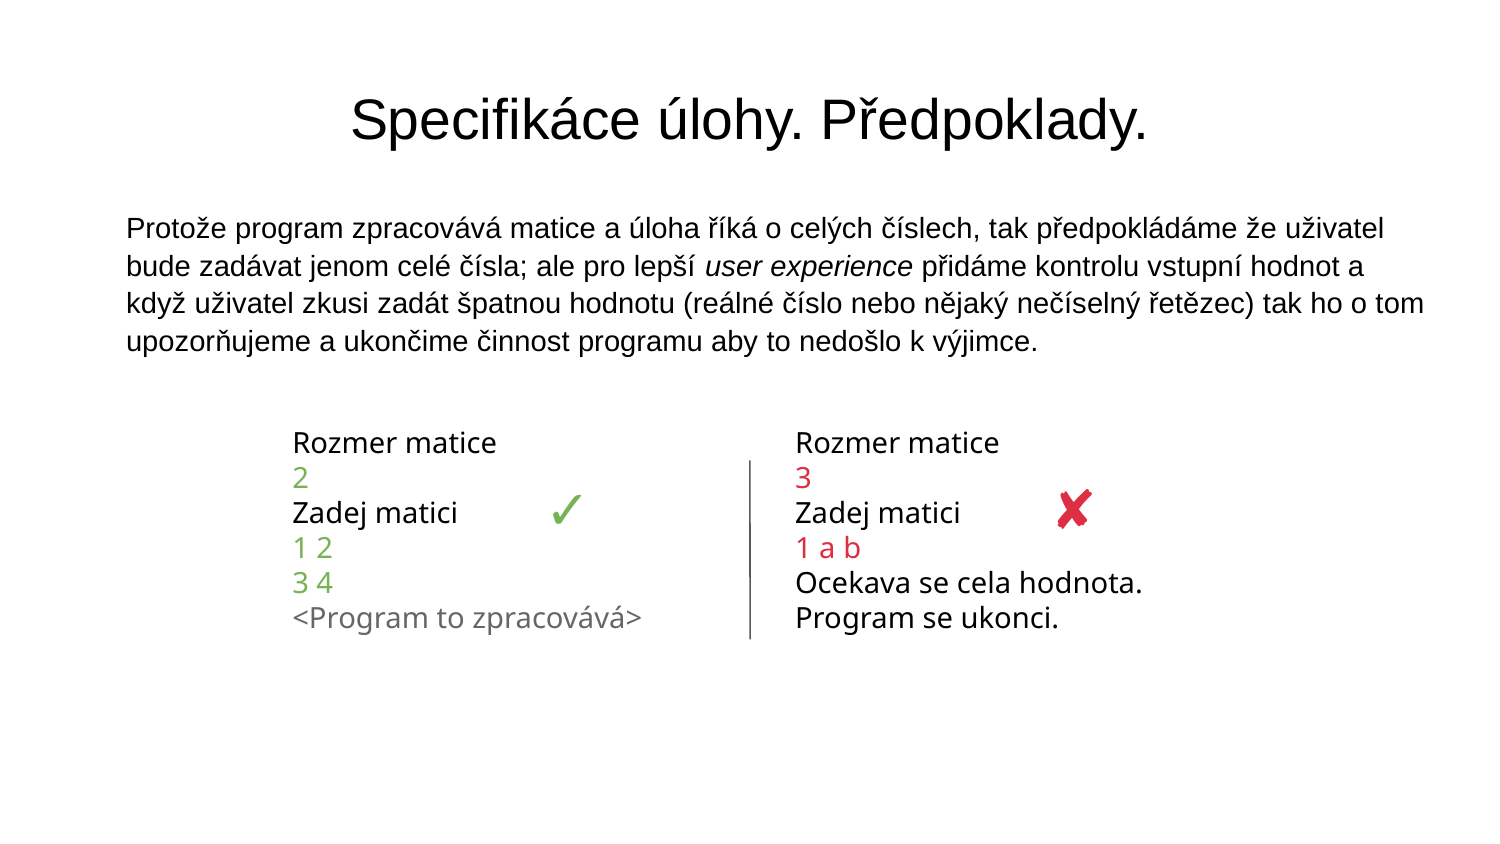

# Specifikáce úlohy. Předpoklady.
Protože program zpracovává matice a úloha říká o celých číslech, tak předpokládáme že uživatel bude zadávat jenom celé čísla; ale pro lepší user experience přidáme kontrolu vstupní hodnot a když uživatel zkusi zadát špatnou hodnotu (reálné číslo nebo nějaký nečíselný řetězec) tak ho o tom upozorňujeme a ukončime činnost programu aby to nedošlo k výjimce.
Rozmer matice
2
Zadej matici
1 2
3 4
<Program to zpracovává>
Rozmer matice
3
Zadej matici
1 a b
Ocekava se cela hodnota. Program se ukonci.
✓
✘